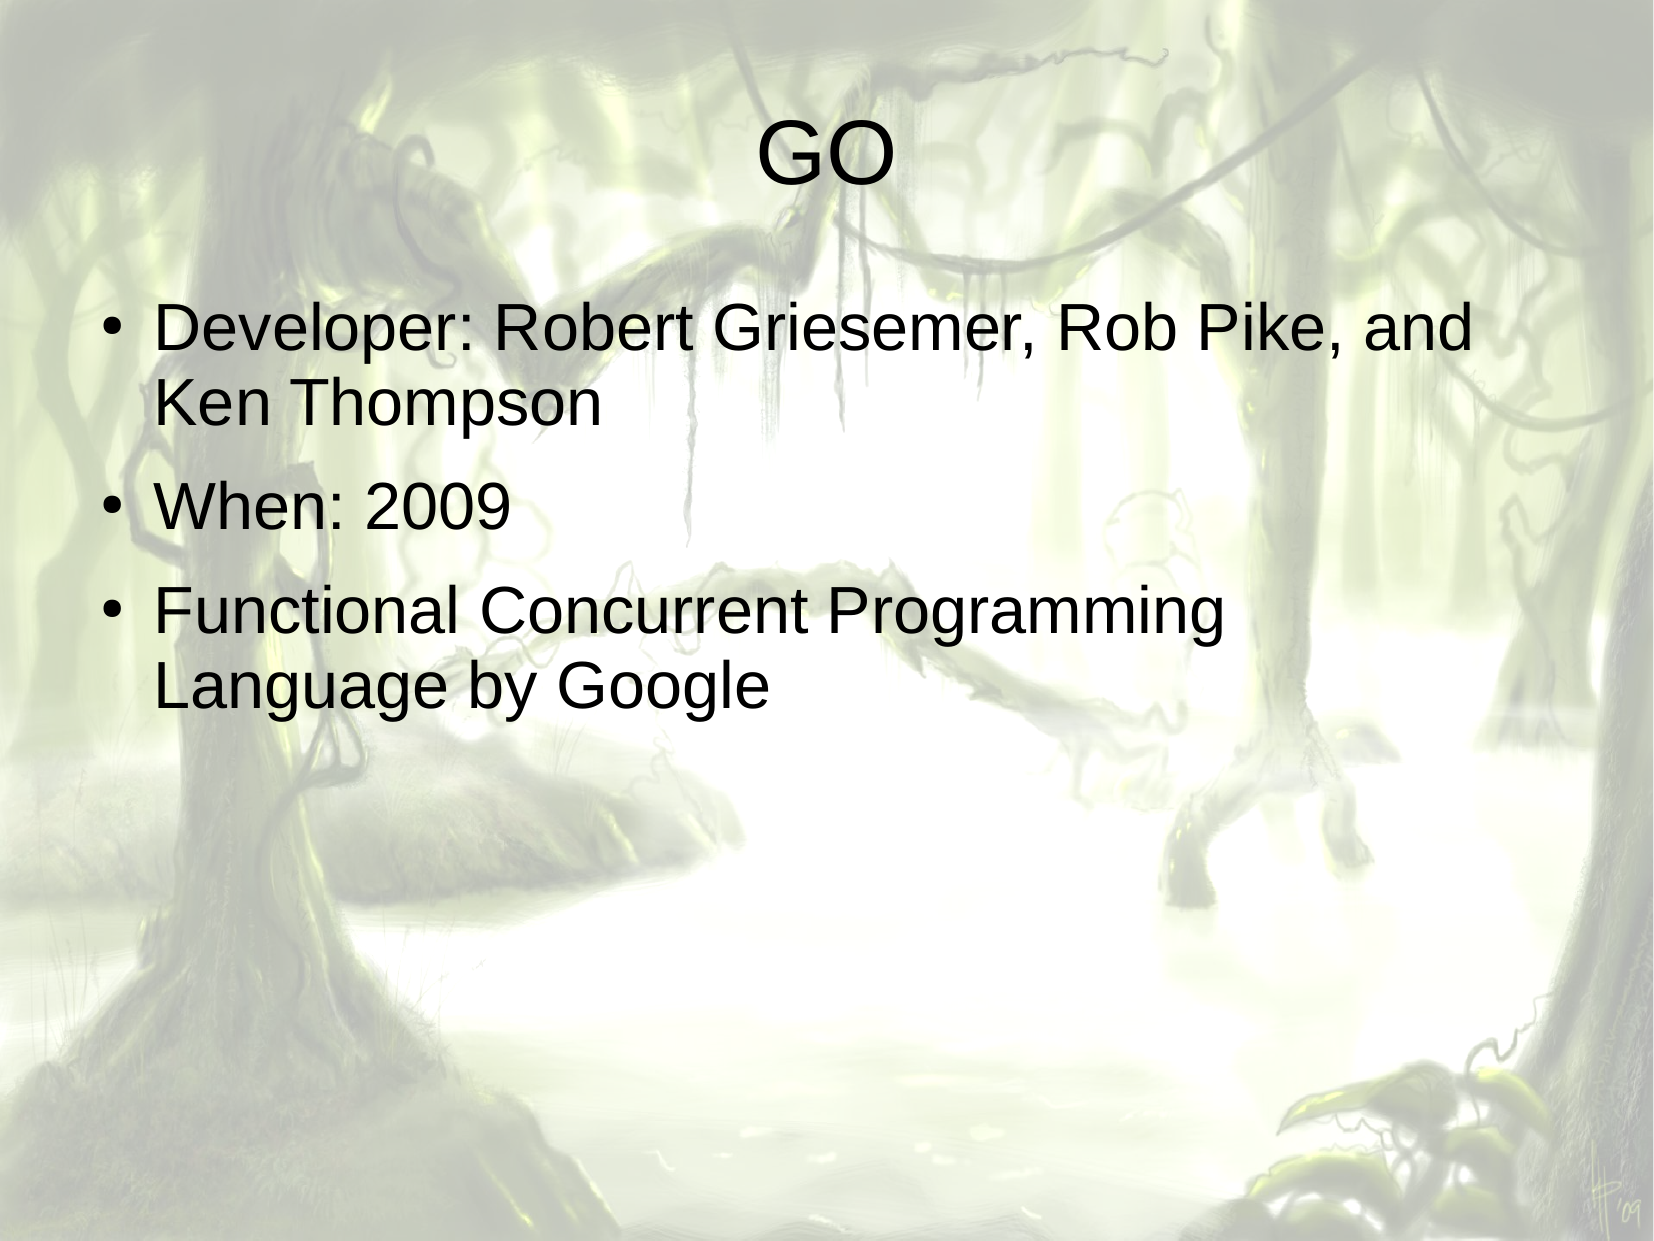

# GO
Developer: Robert Griesemer, Rob Pike, and Ken Thompson
When: 2009
Functional Concurrent Programming Language by Google